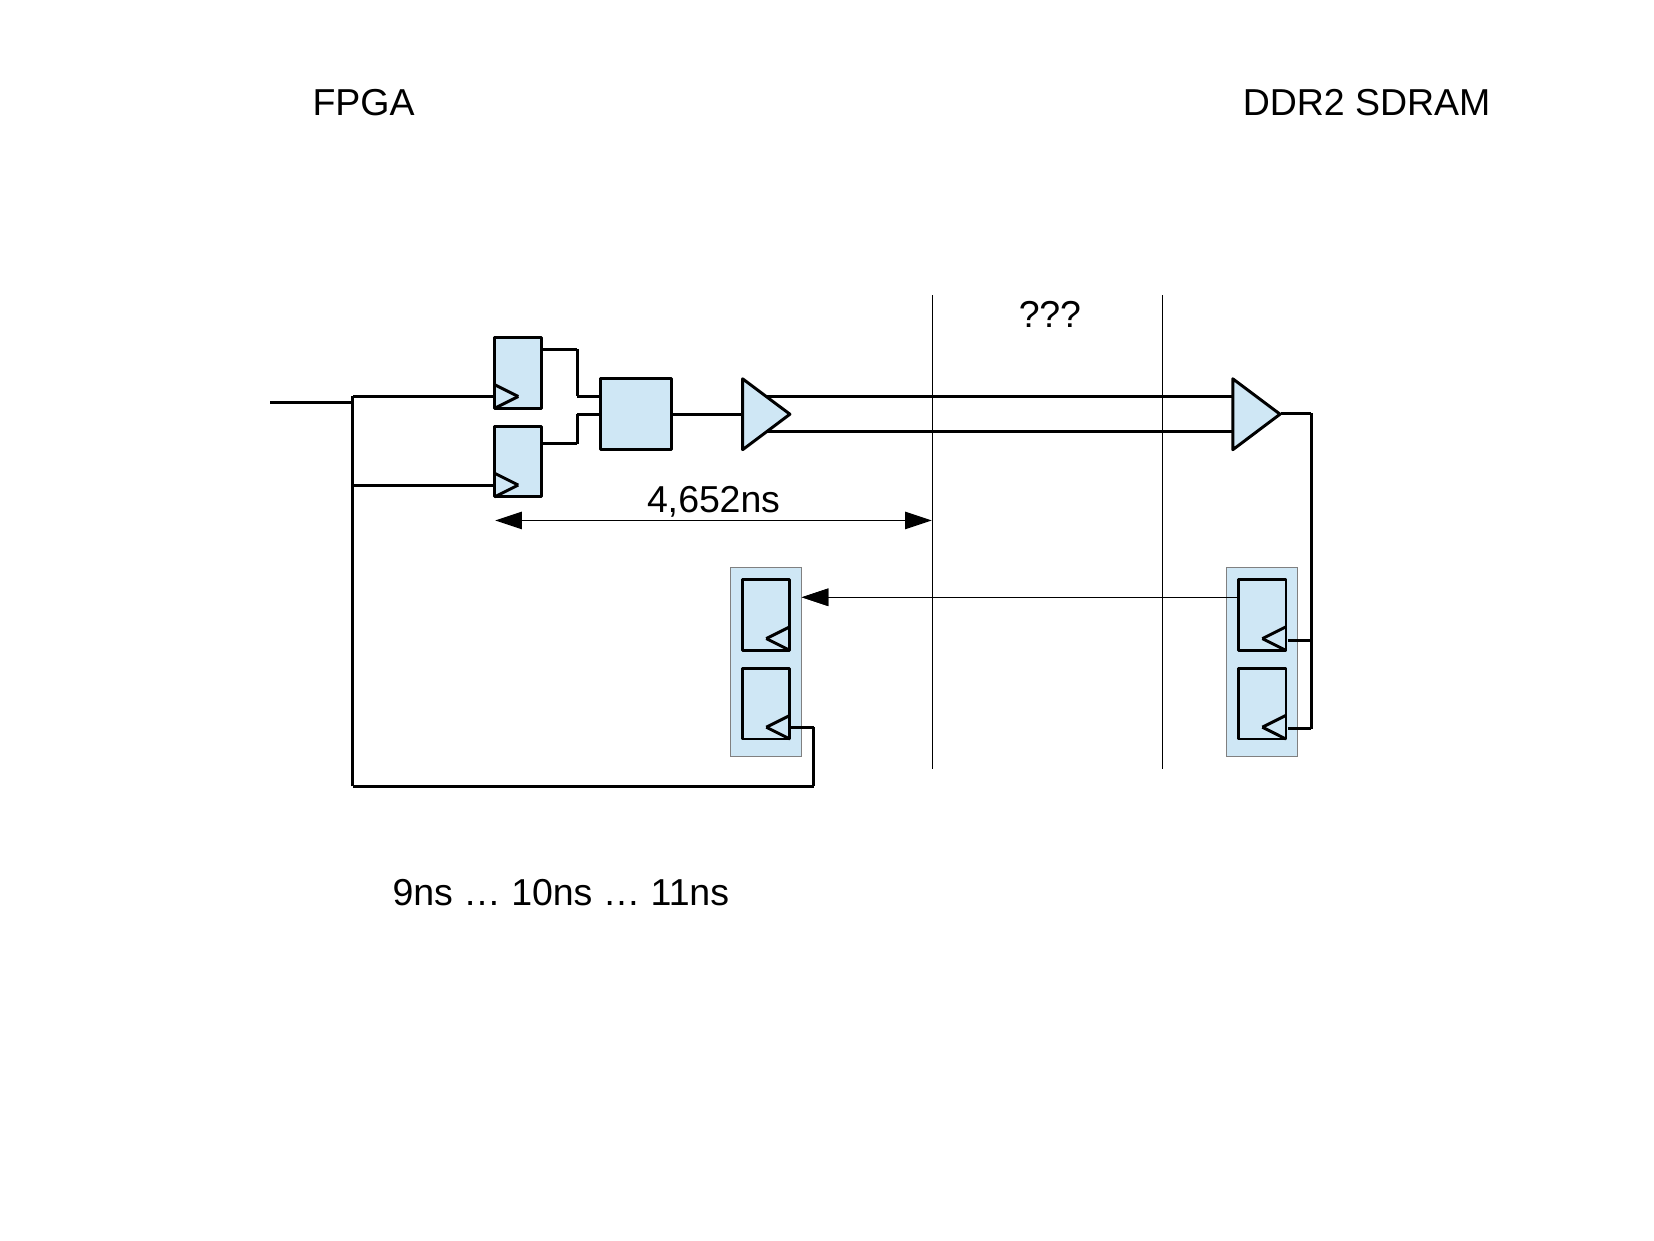

FPGA
DDR2 SDRAM
???
4,652ns
9ns … 10ns … 11ns